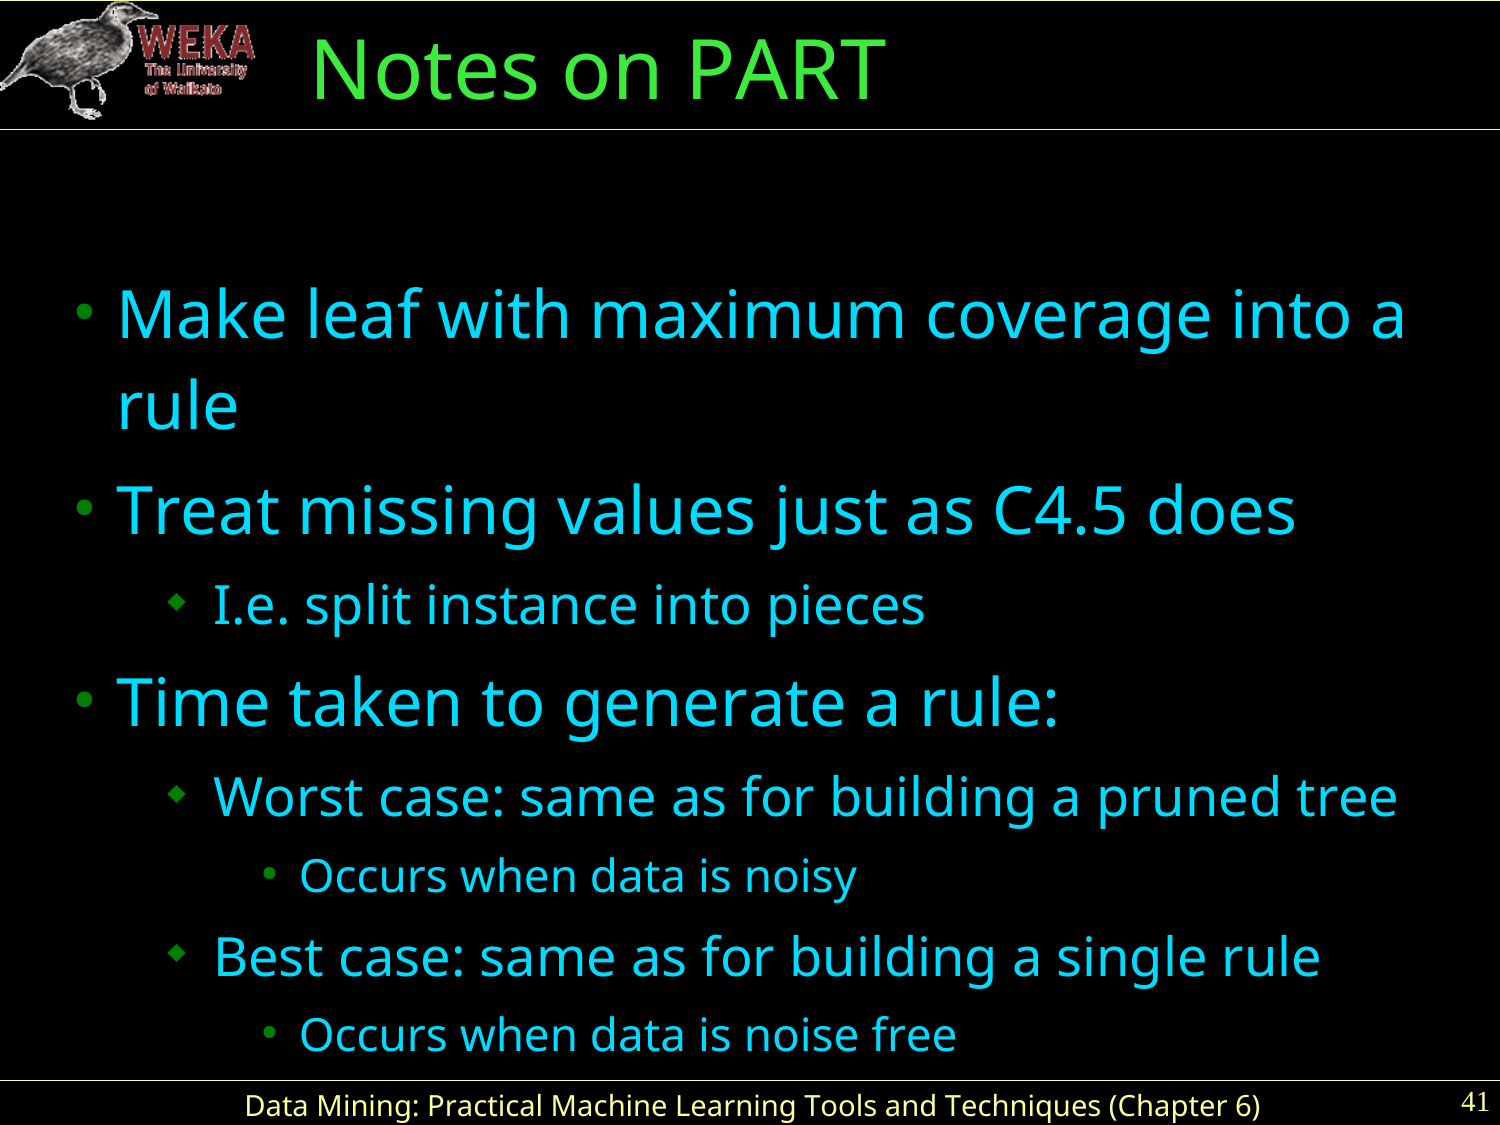

# Notes on PART
Make leaf with maximum coverage into a rule
Treat missing values just as C4.5 does
I.e. split instance into pieces
Time taken to generate a rule:
Worst case: same as for building a pruned tree
Occurs when data is noisy
Best case: same as for building a single rule
Occurs when data is noise free
Data Mining: Practical Machine Learning Tools and Techniques (Chapter 6)
41